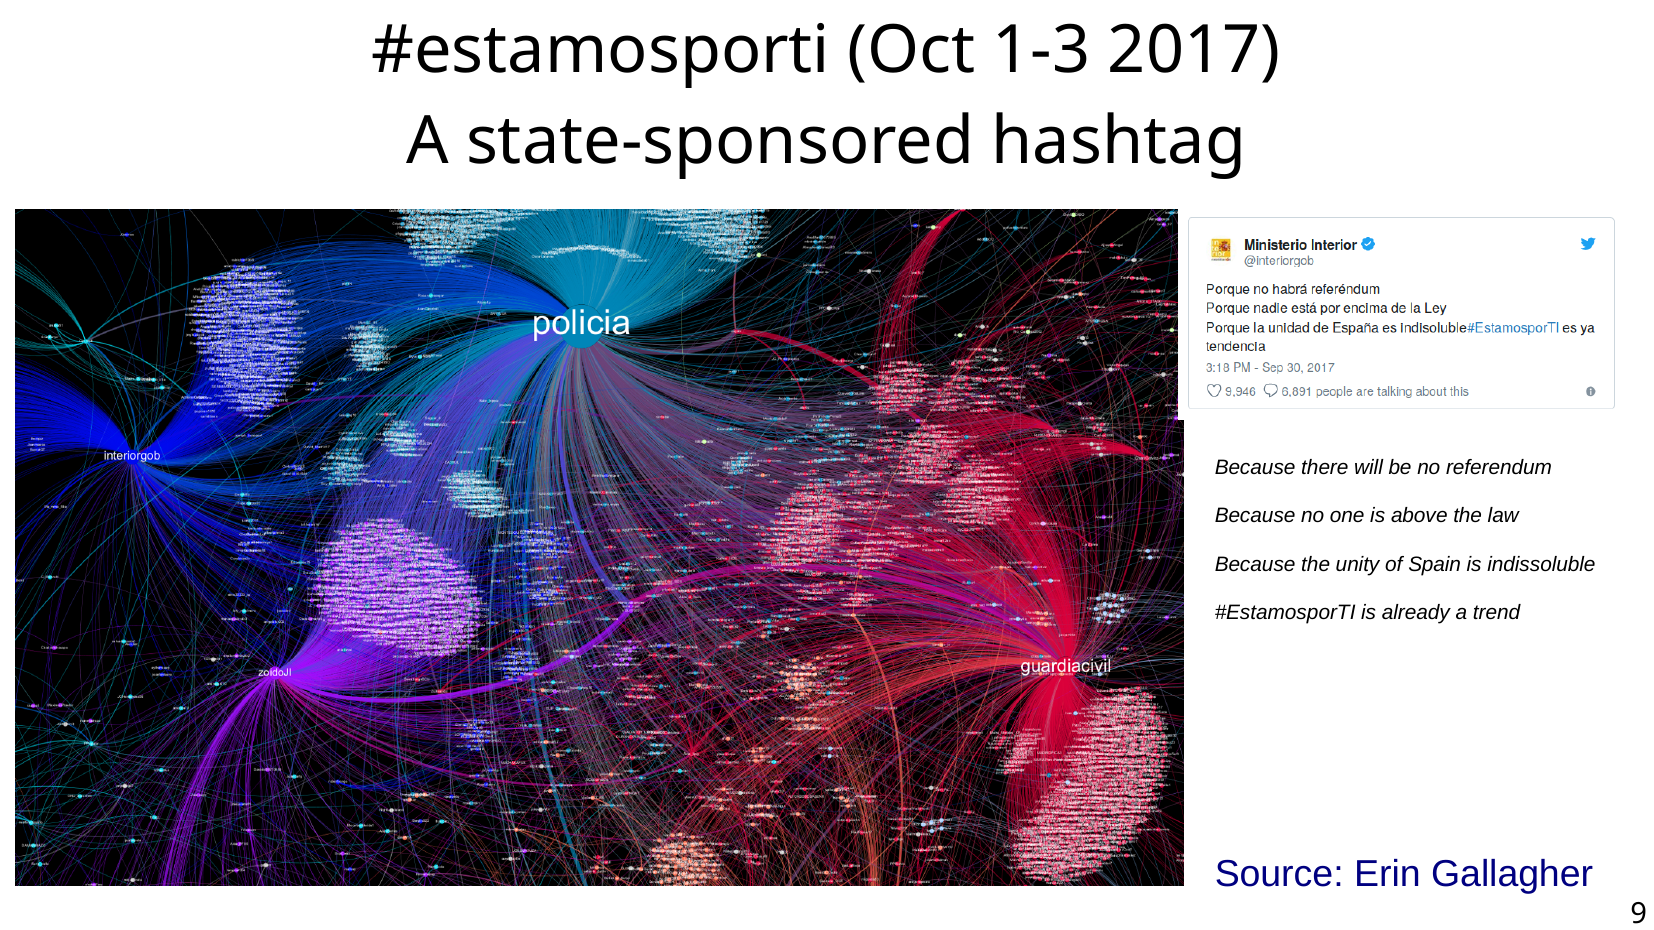

# #estamosporti (Oct 1-3 2017) A state-sponsored hashtag
Because there will be no referendum
Because no one is above the law
Because the unity of Spain is indissoluble
#EstamosporTI is already a trend
Source: Erin Gallagher
9